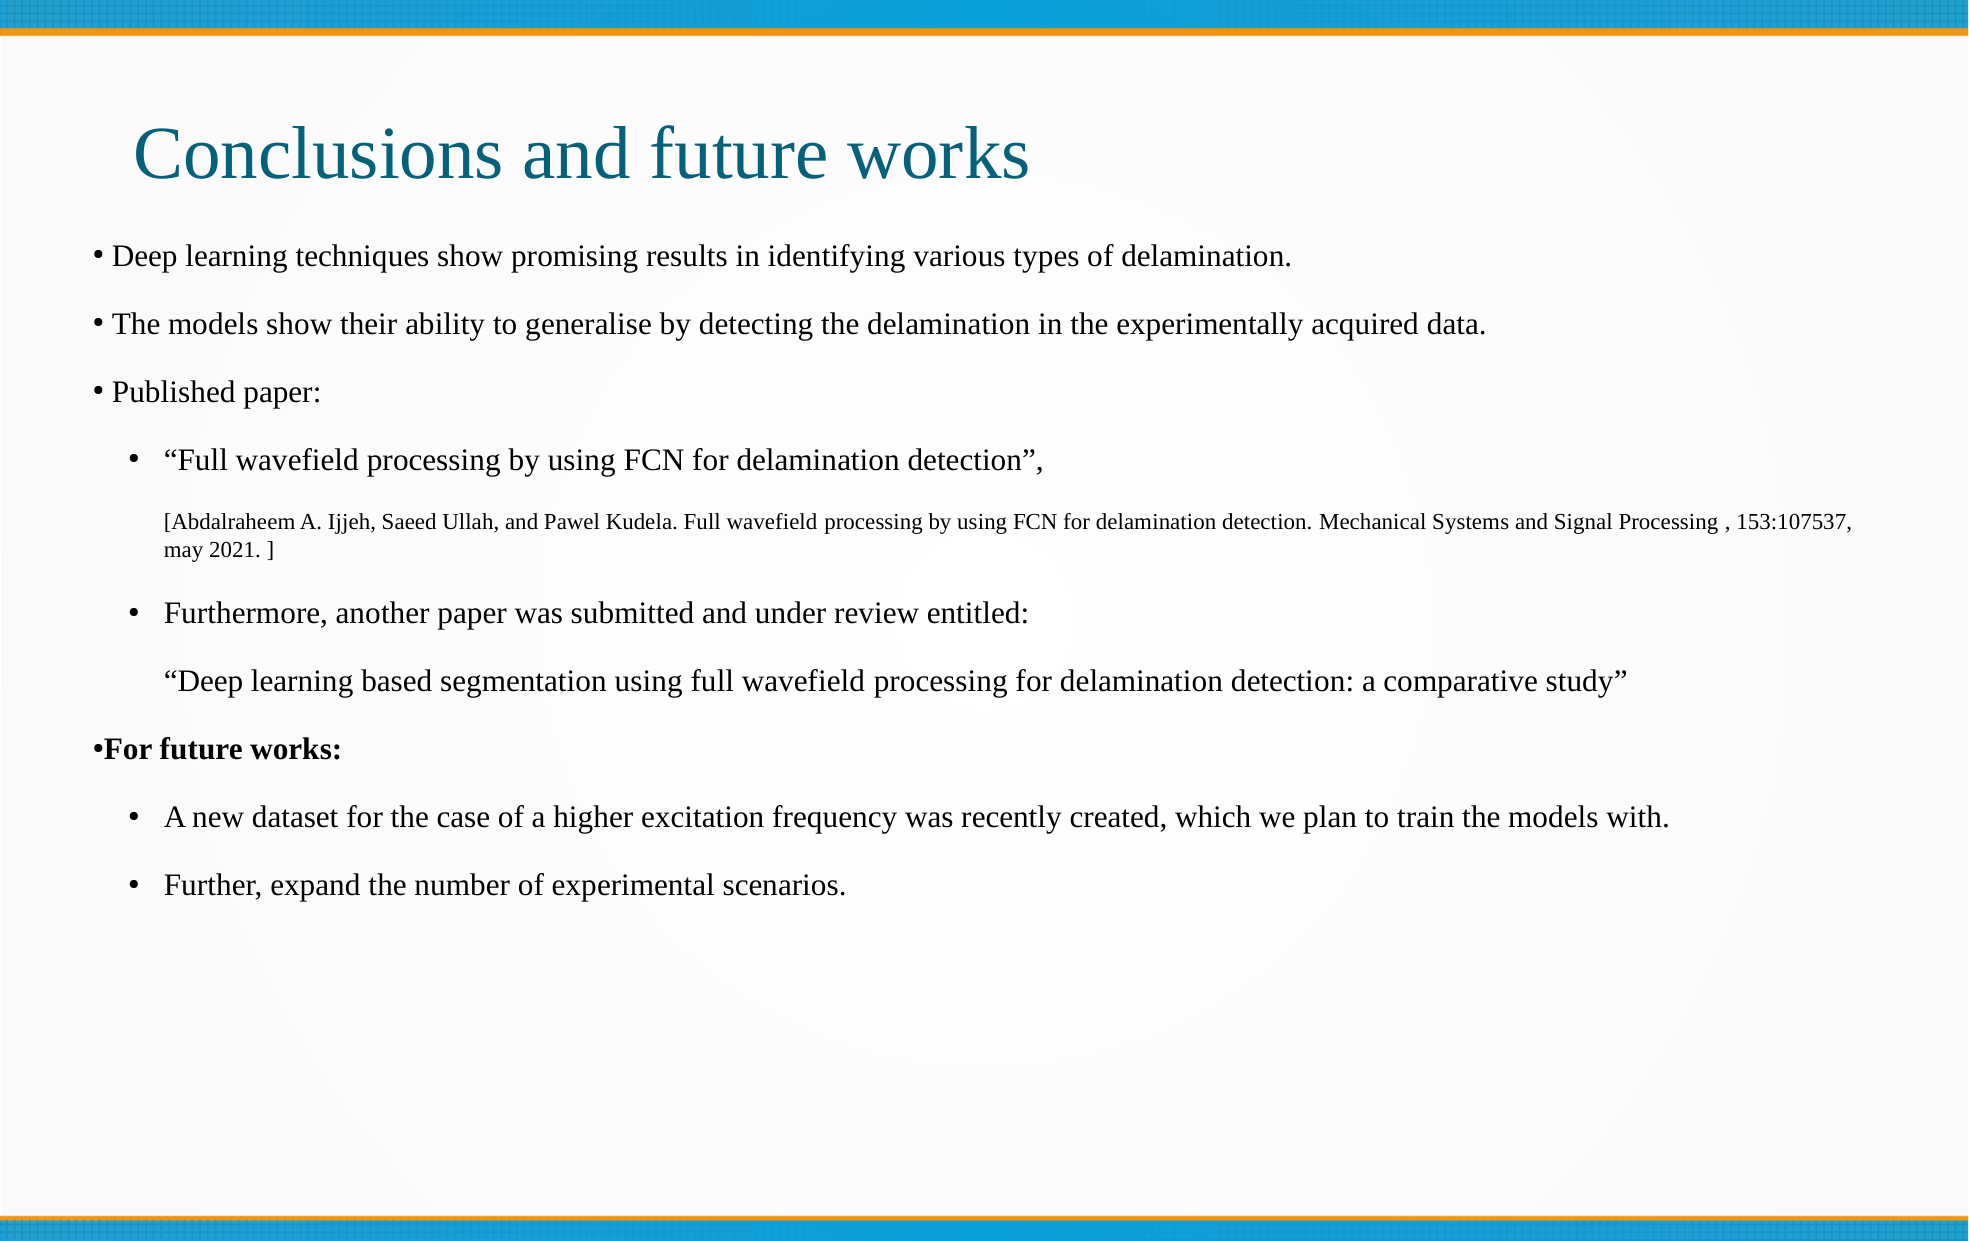

# Conclusions and future works
 Deep learning techniques show promising results in identifying various types of delamination.
 The models show their ability to generalise by detecting the delamination in the experimentally acquired data.
 Published paper:
“Full wavefield processing by using FCN for delamination detection”,
[Abdalraheem A. Ijjeh, Saeed Ullah, and Pawel Kudela. Full wavefield processing by using FCN for delamination detection. Mechanical Systems and Signal Processing , 153:107537, may 2021. ]
Furthermore, another paper was submitted and under review entitled:
“Deep learning based segmentation using full wavefield processing for delamination detection: a comparative study”
For future works:
A new dataset for the case of a higher excitation frequency was recently created, which we plan to train the models with.
Further, expand the number of experimental scenarios.